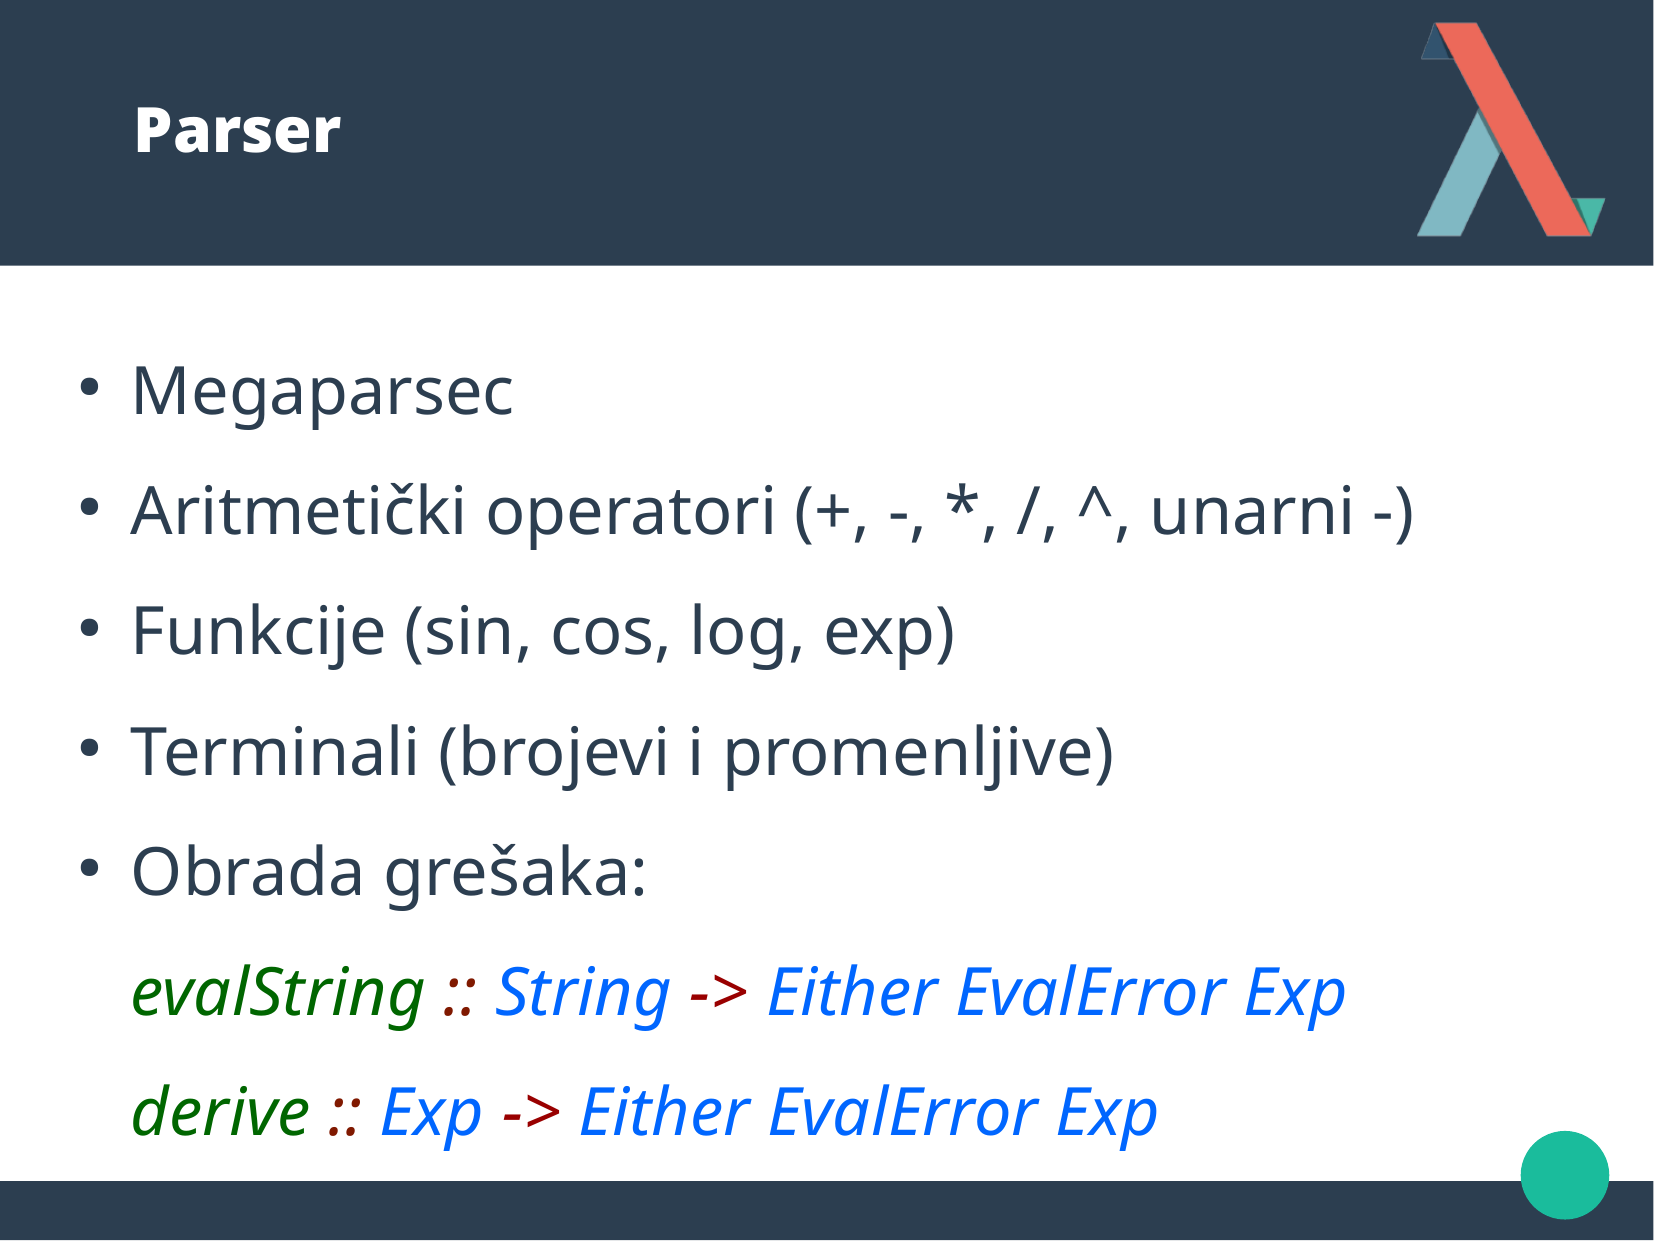

# Parser
Megaparsec
Aritmetički operatori (+, -, *, /, ^, unarni -)
Funkcije (sin, cos, log, exp)
Terminali (brojevi i promenljive)
Obrada grešaka:
evalString :: String -> Either EvalError Exp
derive :: Exp -> Either EvalError Exp